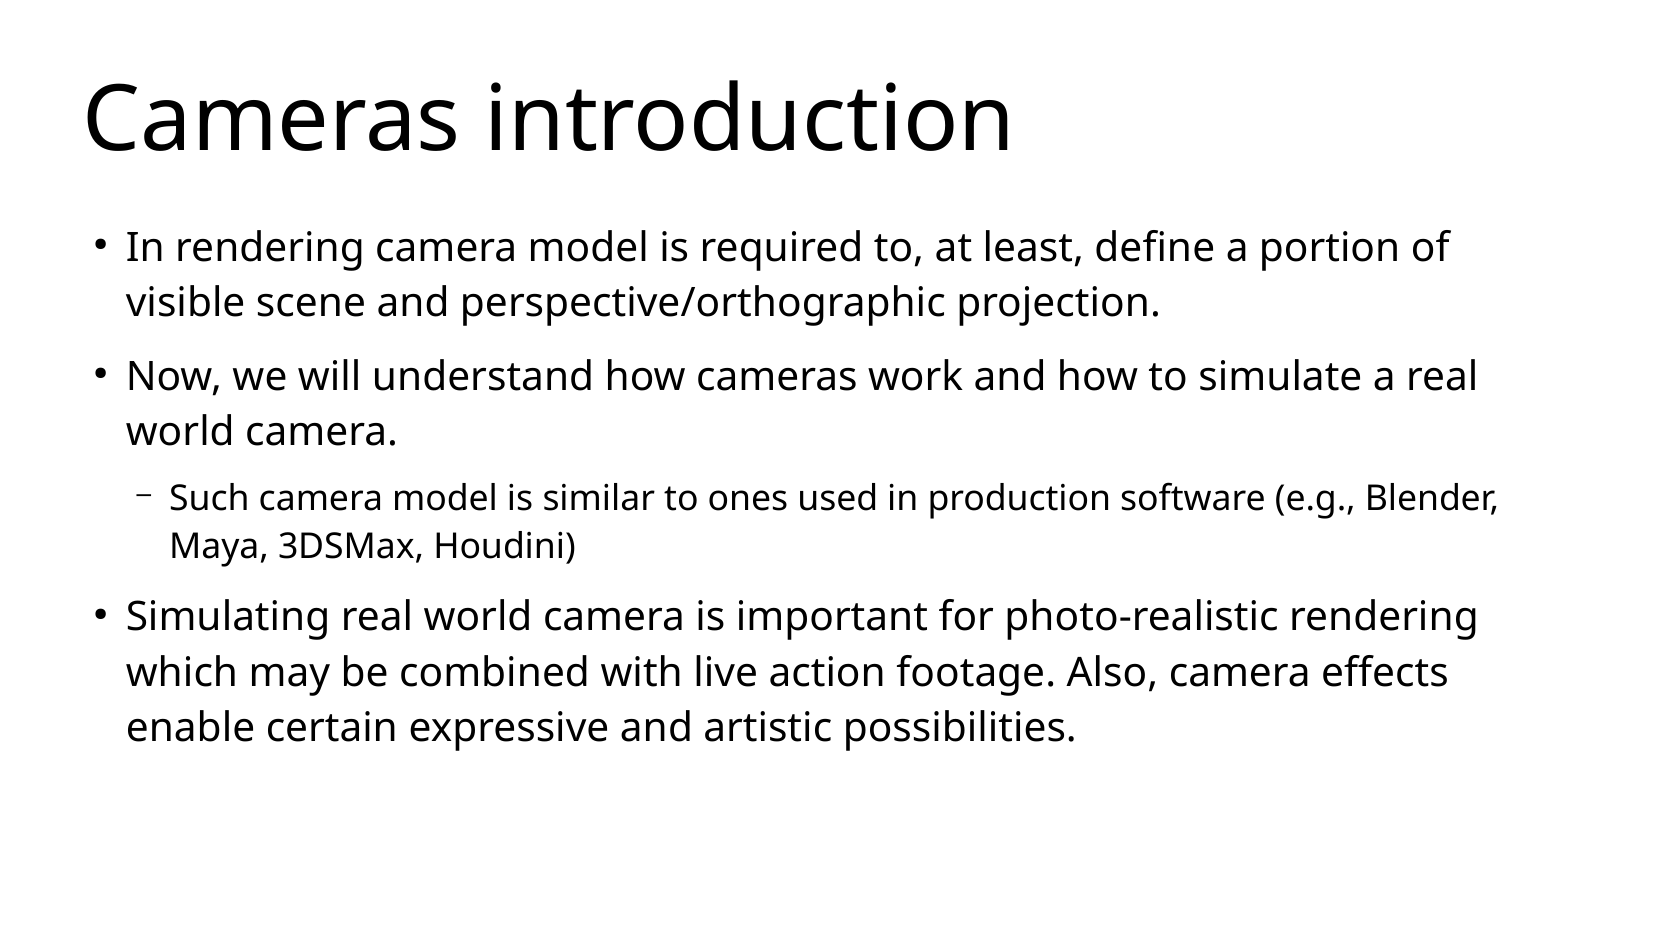

# Cameras introduction
In rendering camera model is required to, at least, define a portion of visible scene and perspective/orthographic projection.
Now, we will understand how cameras work and how to simulate a real world camera.
Such camera model is similar to ones used in production software (e.g., Blender, Maya, 3DSMax, Houdini)
Simulating real world camera is important for photo-realistic rendering which may be combined with live action footage. Also, camera effects enable certain expressive and artistic possibilities.